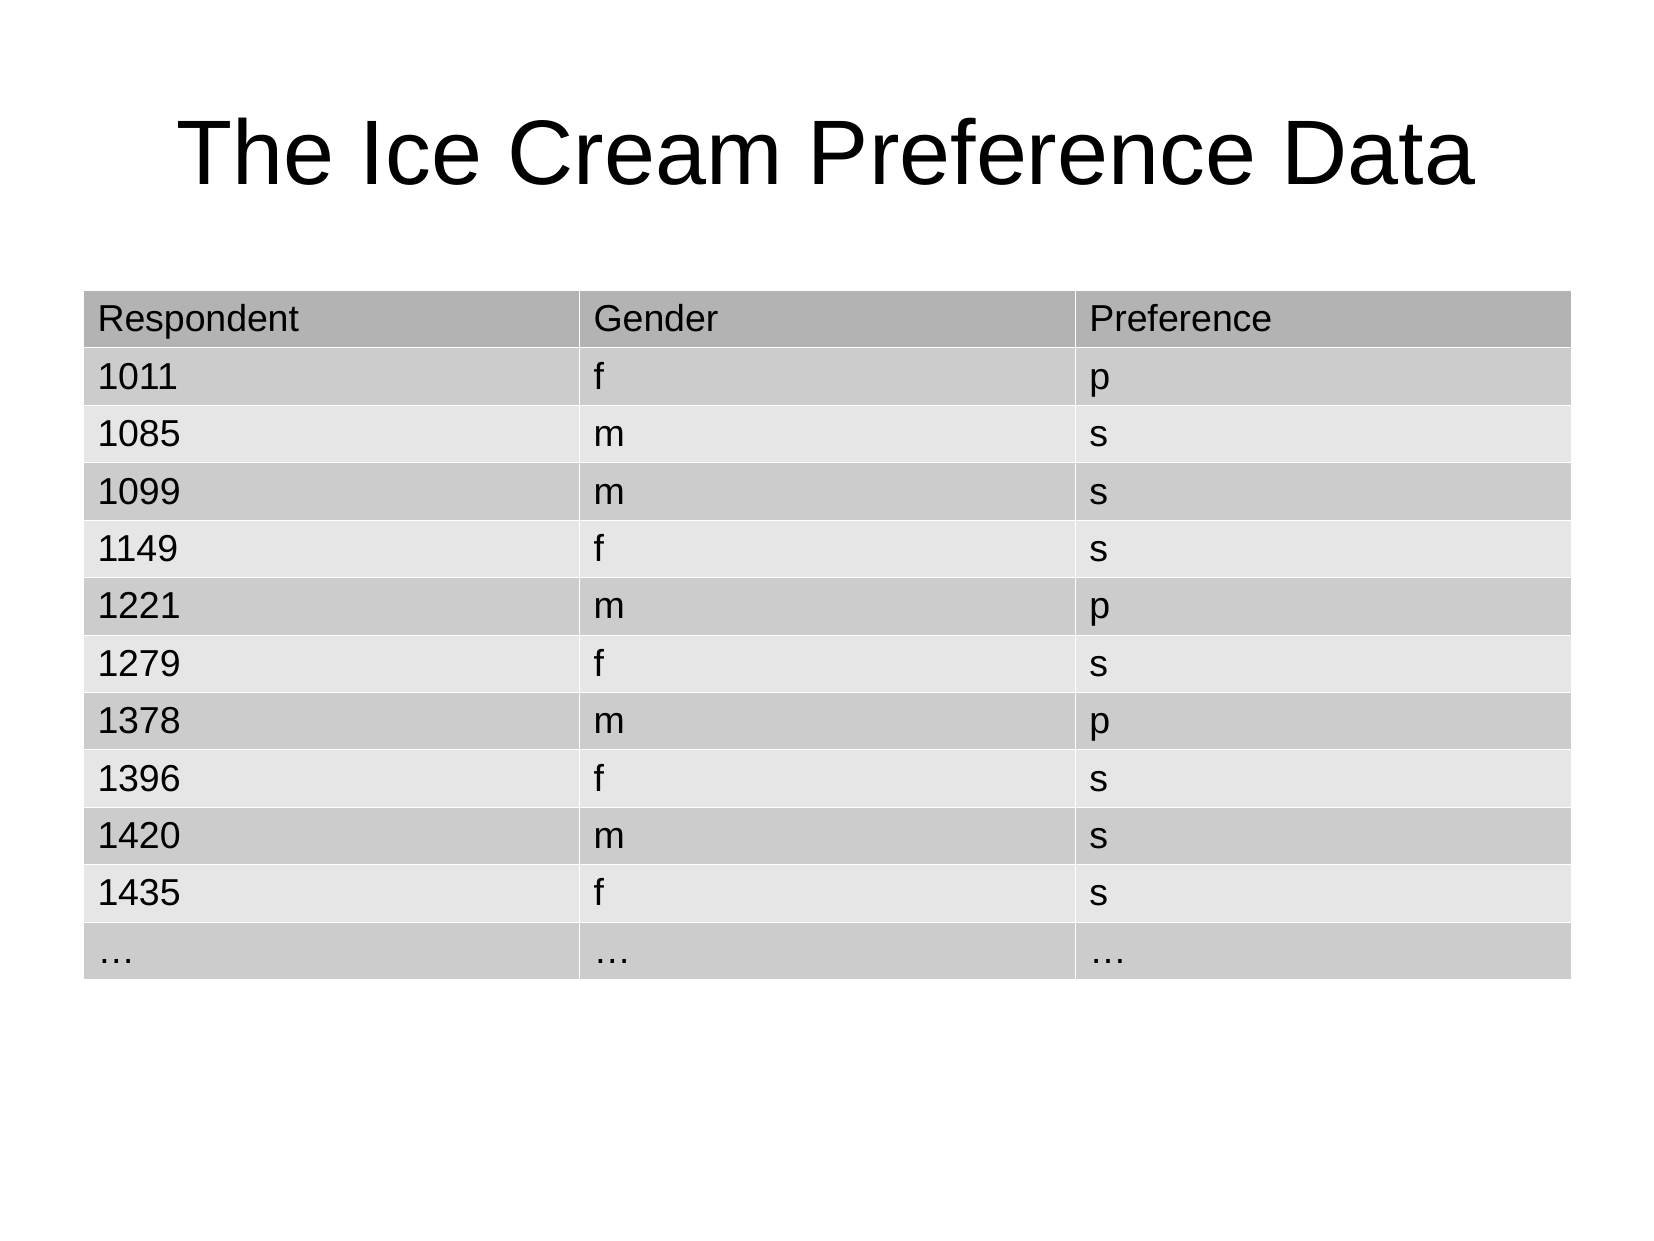

# The Ice Cream Preference Data
| Respondent | Gender | Preference |
| --- | --- | --- |
| 1011 | f | p |
| 1085 | m | s |
| 1099 | m | s |
| 1149 | f | s |
| 1221 | m | p |
| 1279 | f | s |
| 1378 | m | p |
| 1396 | f | s |
| 1420 | m | s |
| 1435 | f | s |
| … | … | … |